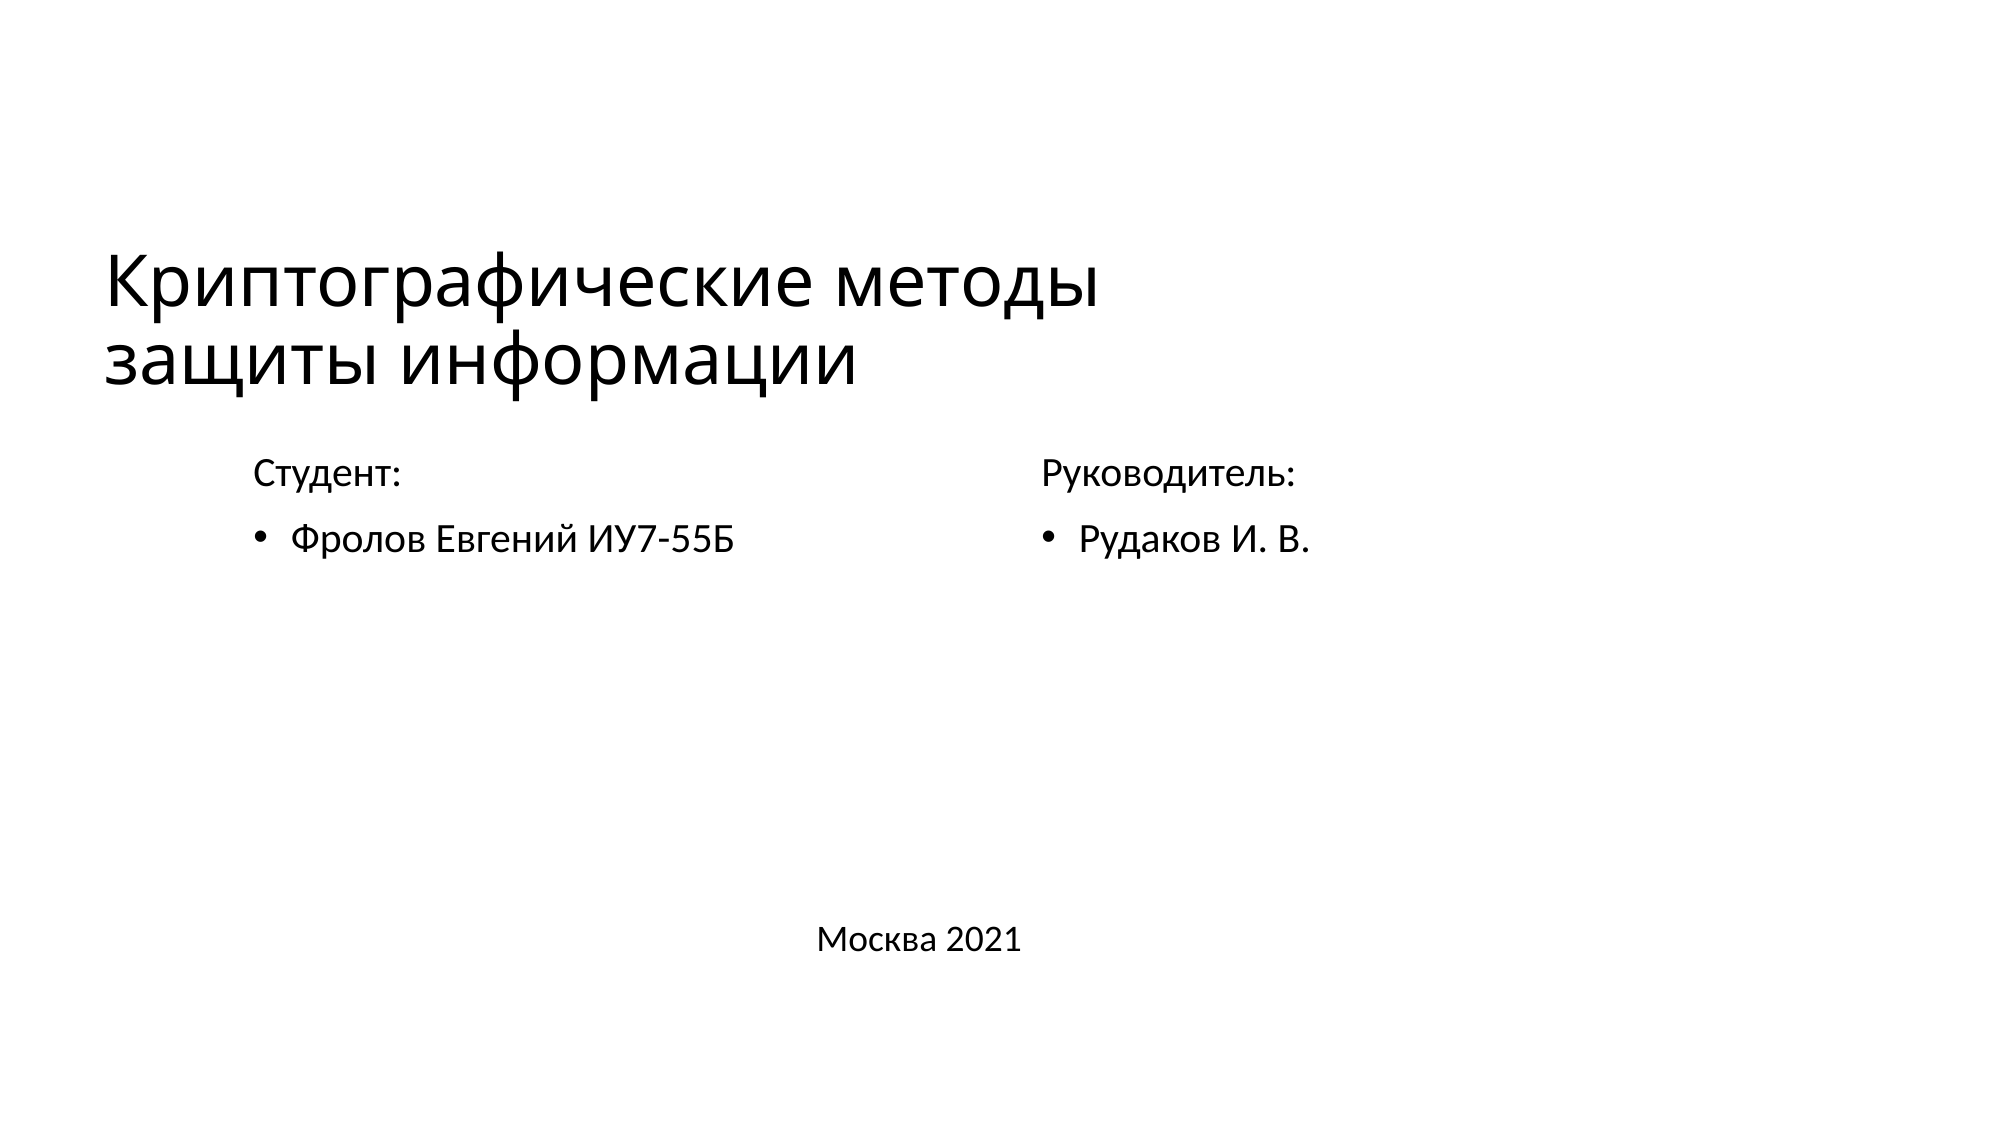

# Криптографические методы защиты информации
Студент:
Фролов Евгений ИУ7-55Б
Руководитель:
Рудаков И. В.
Москва 2021